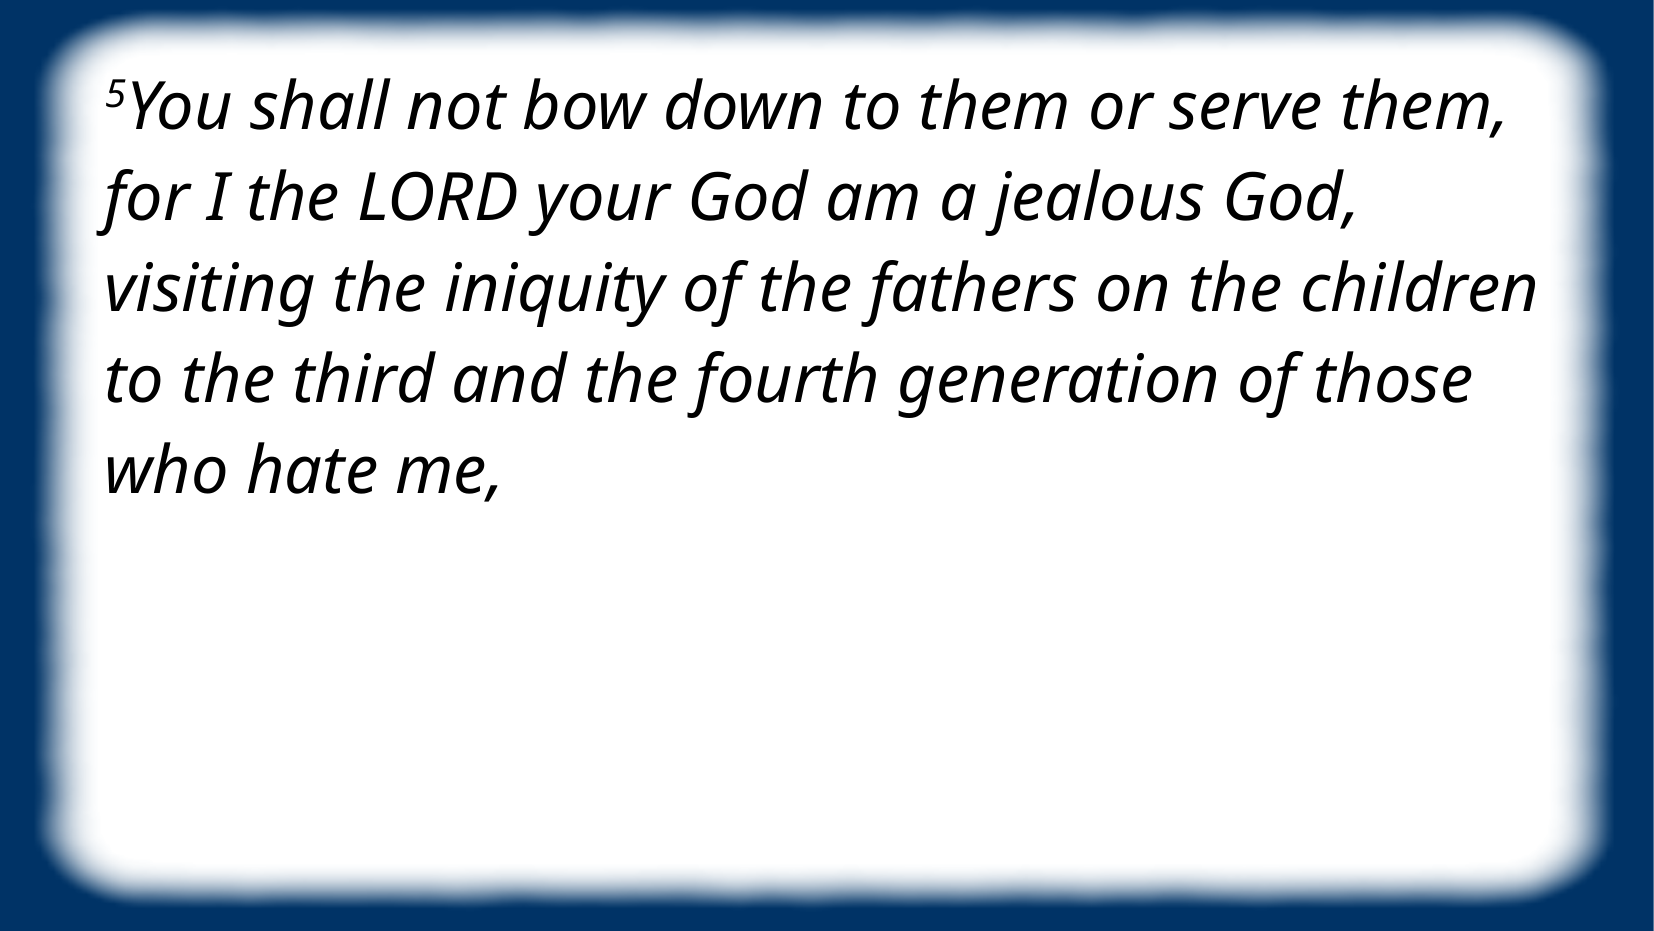

5You shall not bow down to them or serve them, for I the LORD your God am a jealous God, visiting the iniquity of the fathers on the children to the third and the fourth generation of those who hate me,